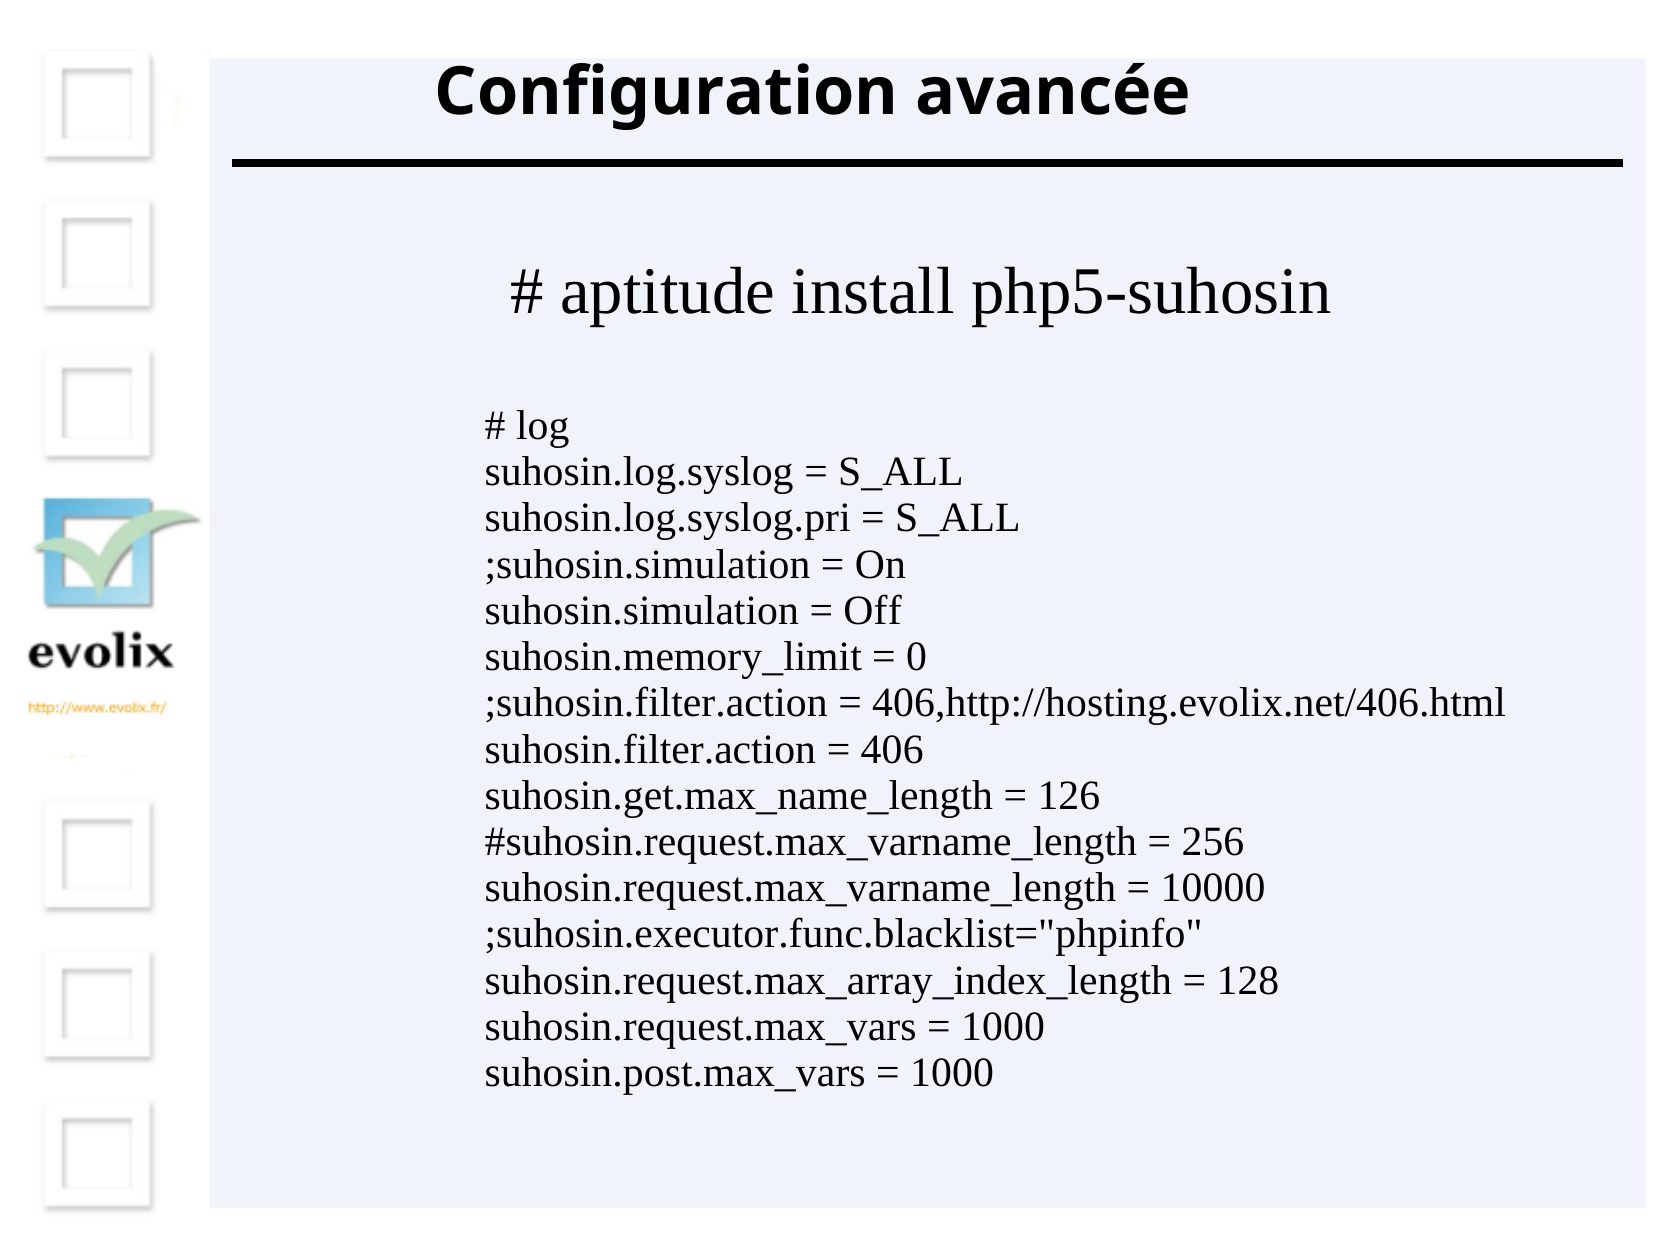

# Configuration avancée
# aptitude install php5-suhosin
# log
suhosin.log.syslog = S_ALL
suhosin.log.syslog.pri = S_ALL
;suhosin.simulation = On
suhosin.simulation = Off
suhosin.memory_limit = 0
;suhosin.filter.action = 406,http://hosting.evolix.net/406.html
suhosin.filter.action = 406
suhosin.get.max_name_length = 126
#suhosin.request.max_varname_length = 256
suhosin.request.max_varname_length = 10000
;suhosin.executor.func.blacklist="phpinfo"
suhosin.request.max_array_index_length = 128
suhosin.request.max_vars = 1000
suhosin.post.max_vars = 1000